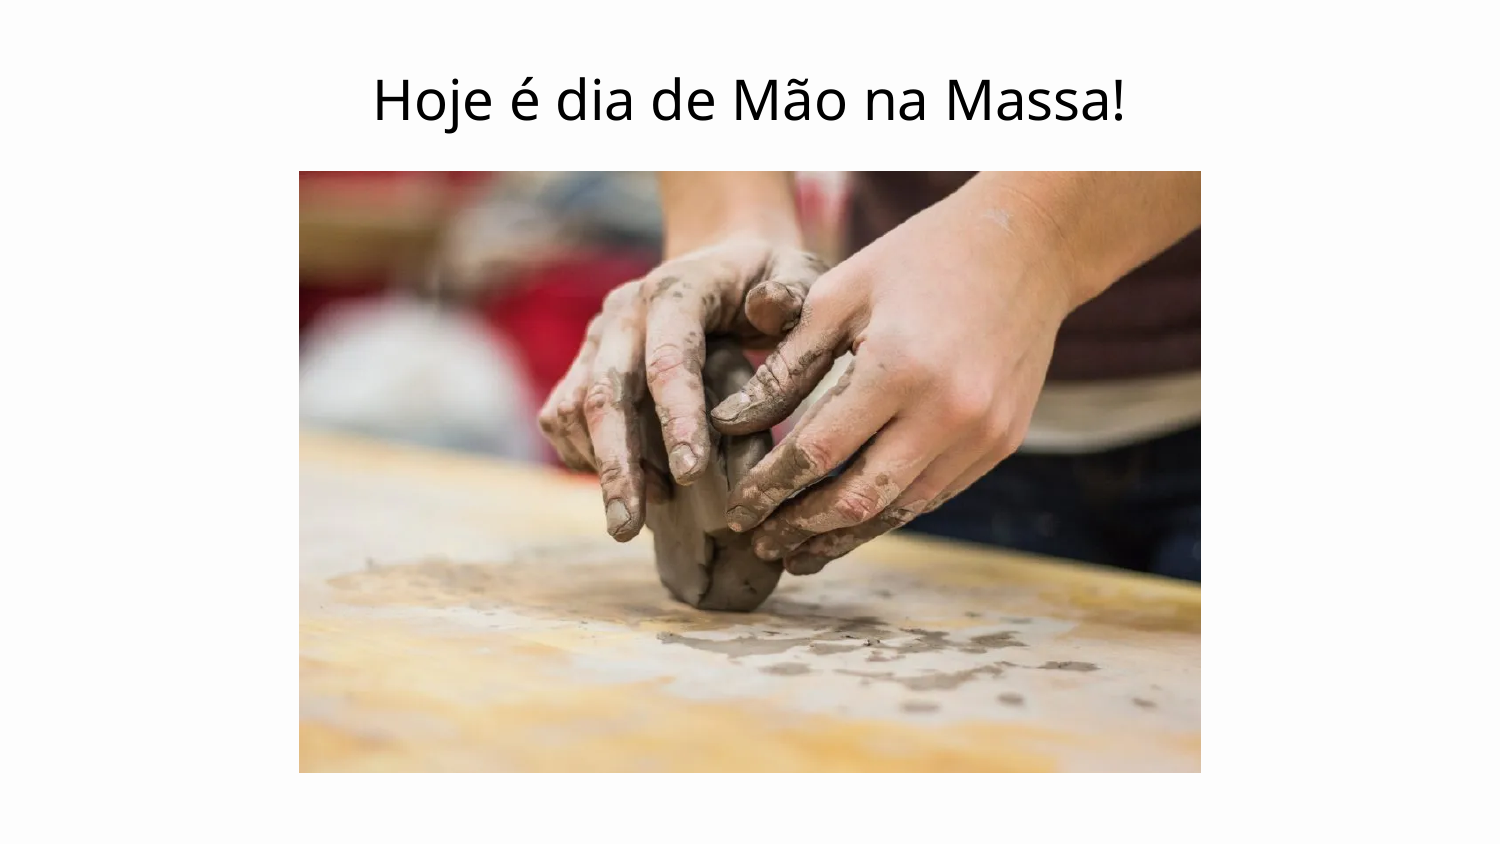

# Hoje é dia de Mão na Massa!